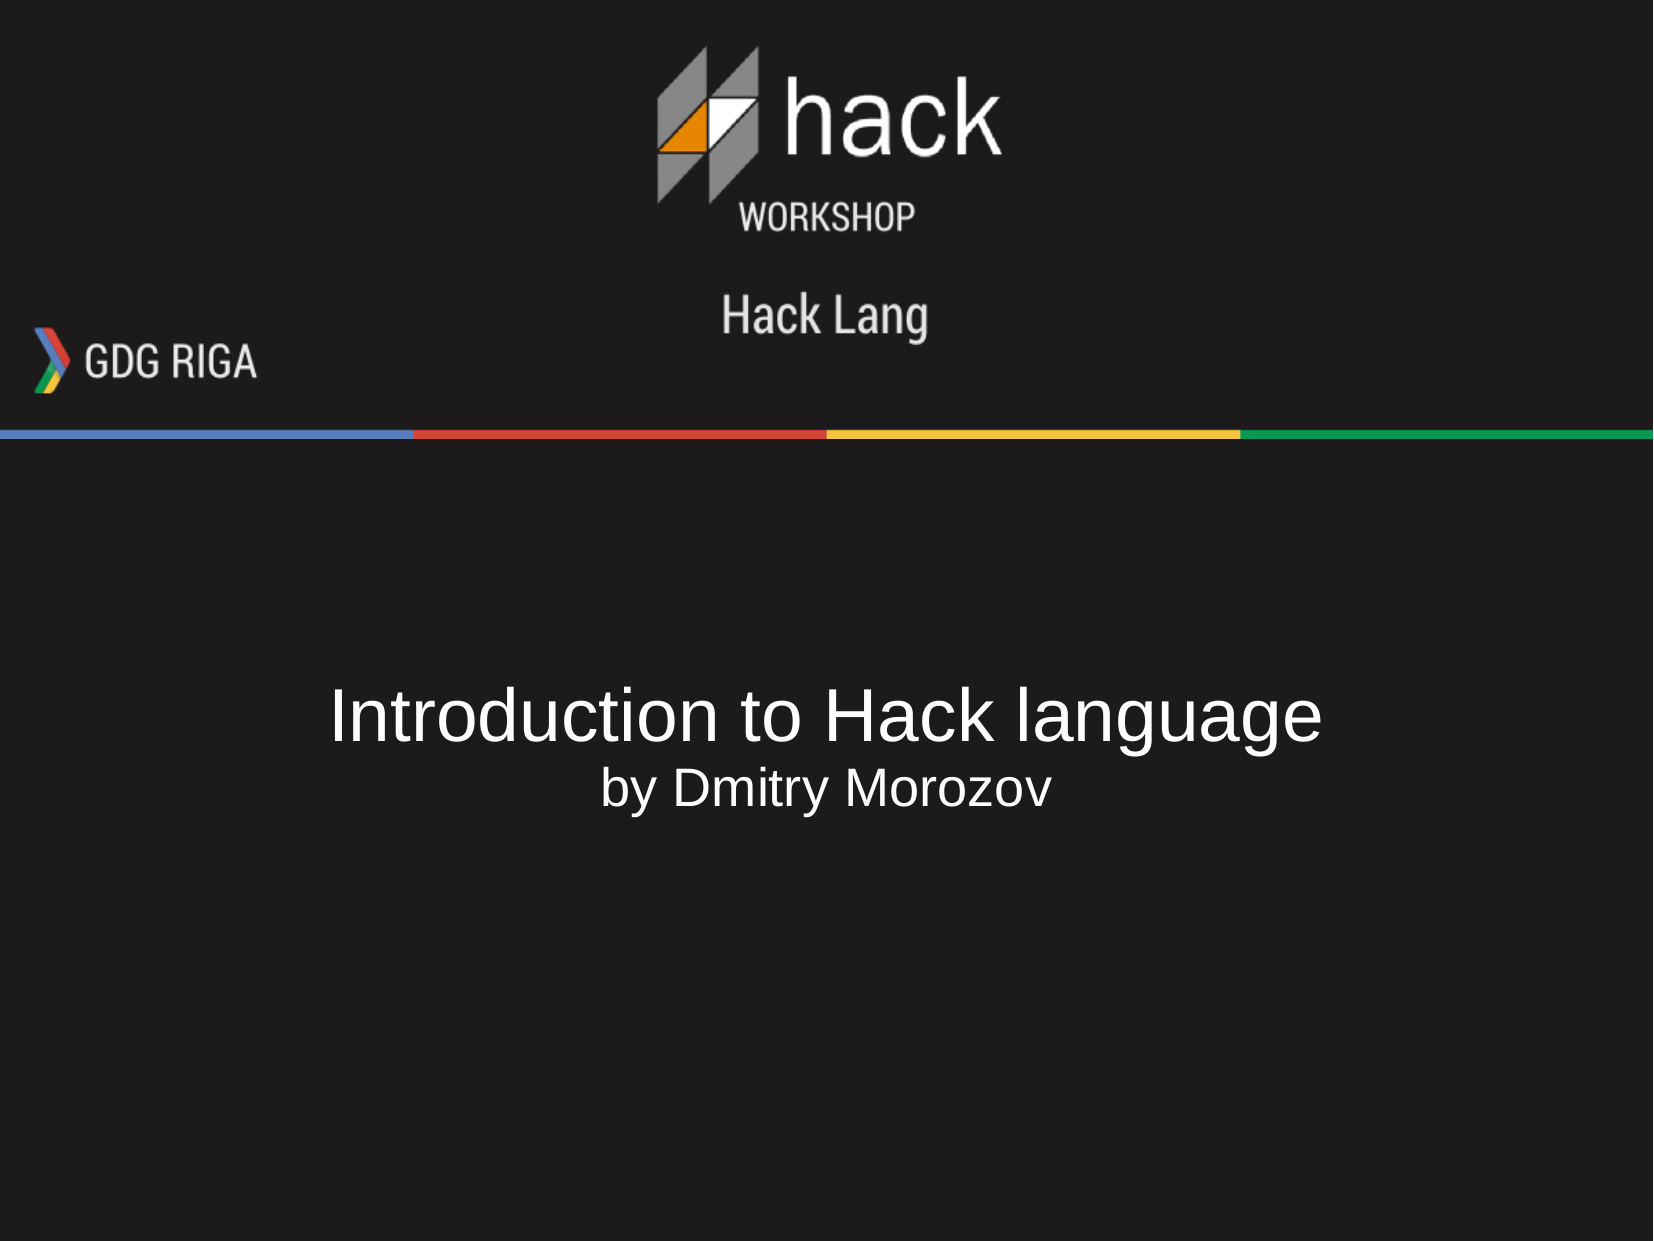

Introduction to Hack language
by Dmitry Morozov